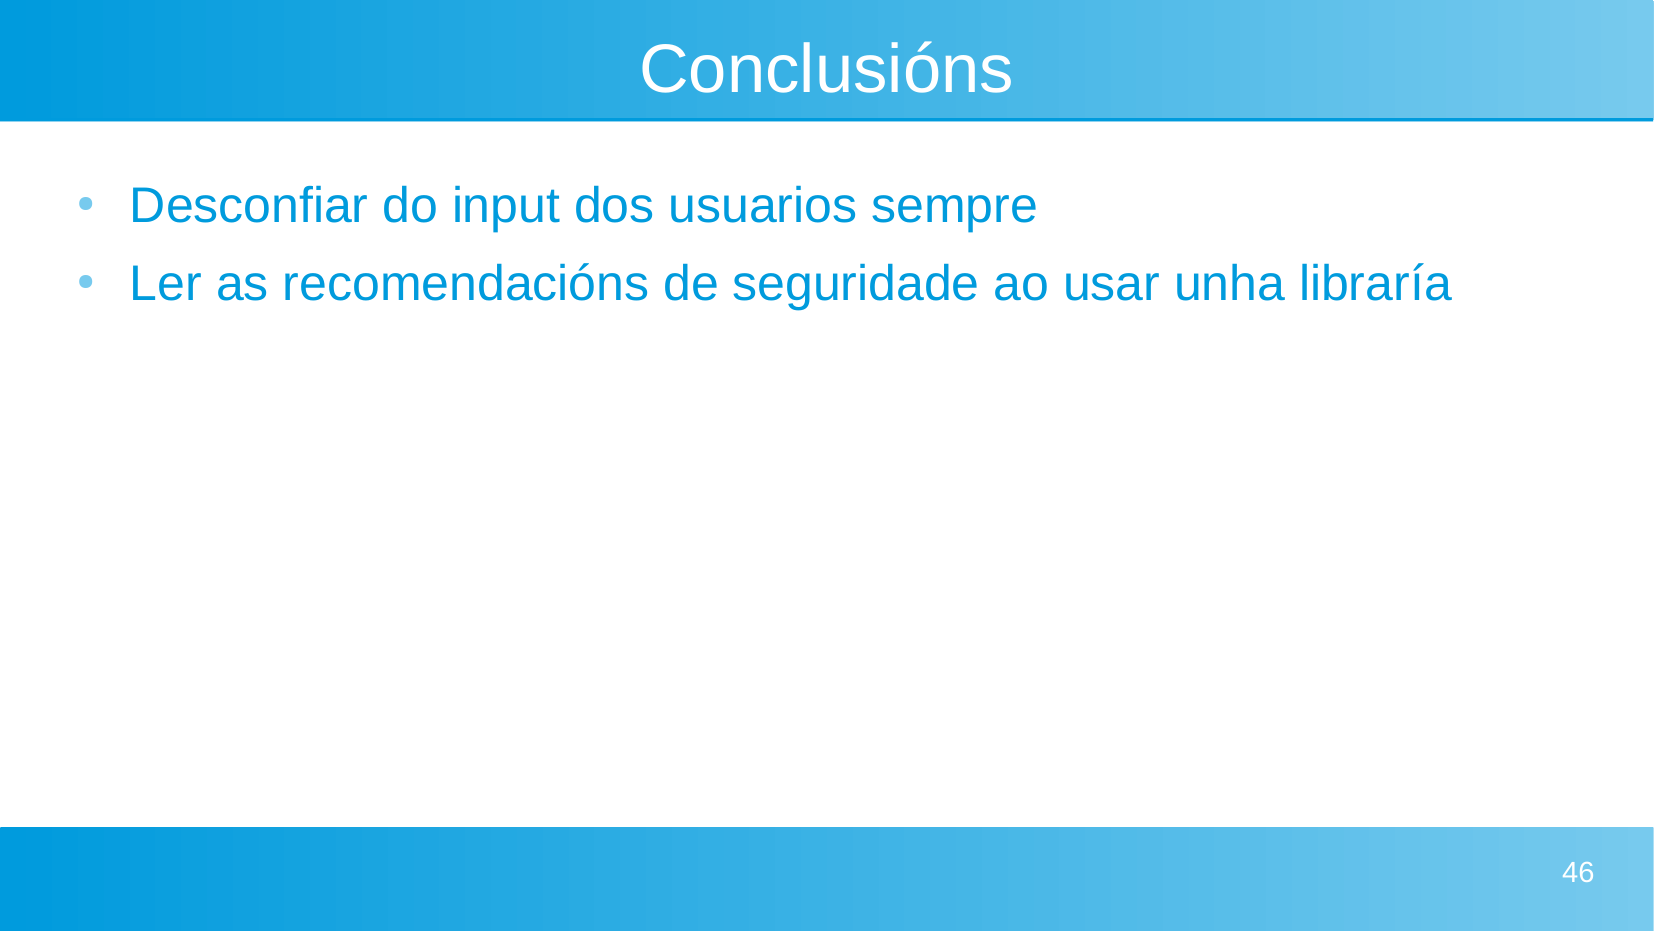

# Conclusións
Desconfiar do input dos usuarios sempre
Ler as recomendacións de seguridade ao usar unha libraría
46